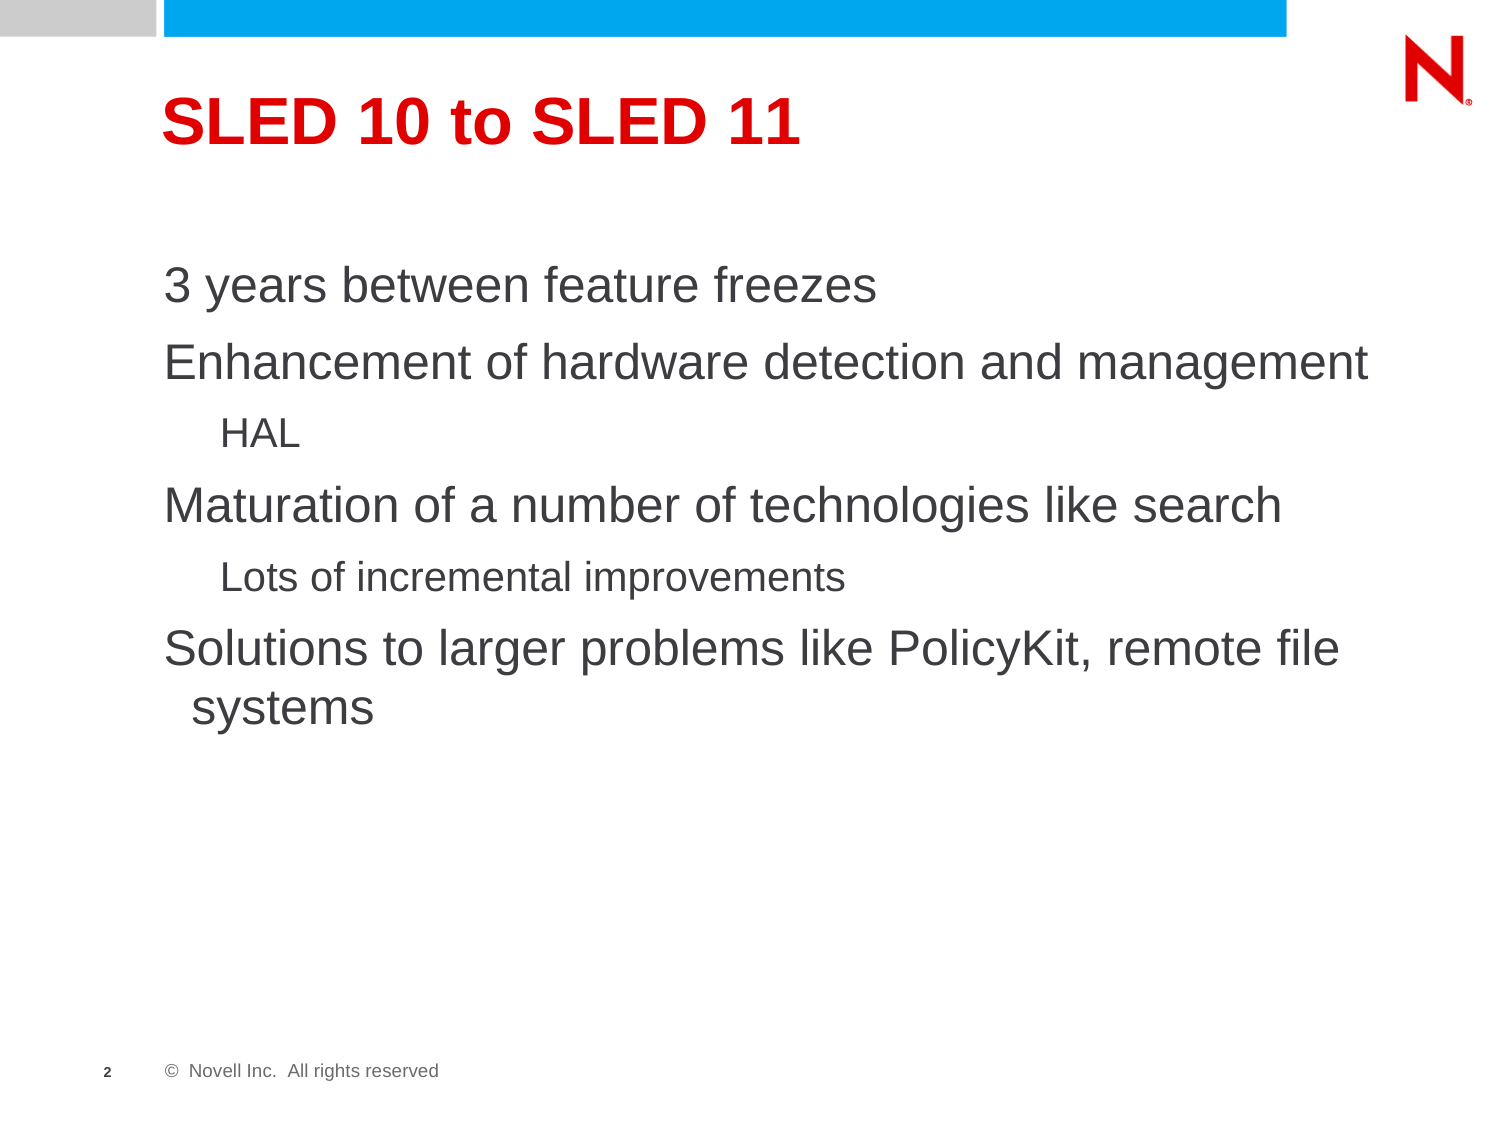

# SLED 10 to SLED 11
3 years between feature freezes
Enhancement of hardware detection and management
HAL
Maturation of a number of technologies like search
Lots of incremental improvements
Solutions to larger problems like PolicyKit, remote file systems